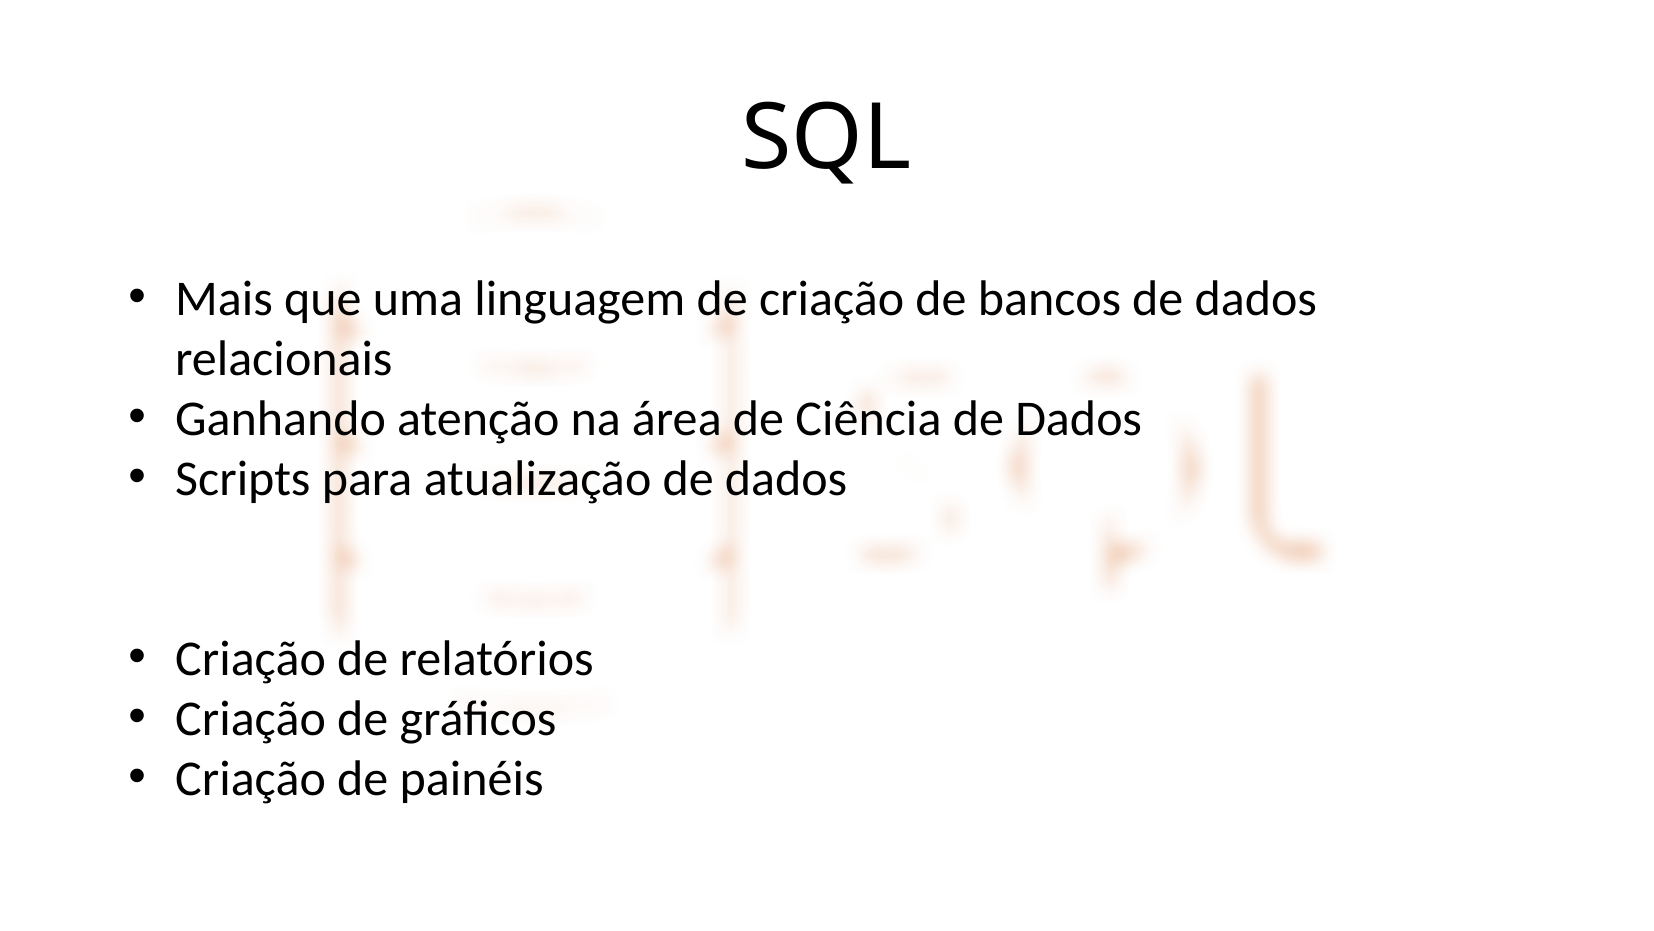

# SQL
Mais que uma linguagem de criação de bancos de dados relacionais
Ganhando atenção na área de Ciência de Dados
Scripts para atualização de dados
Criação de relatórios
Criação de gráficos
Criação de painéis